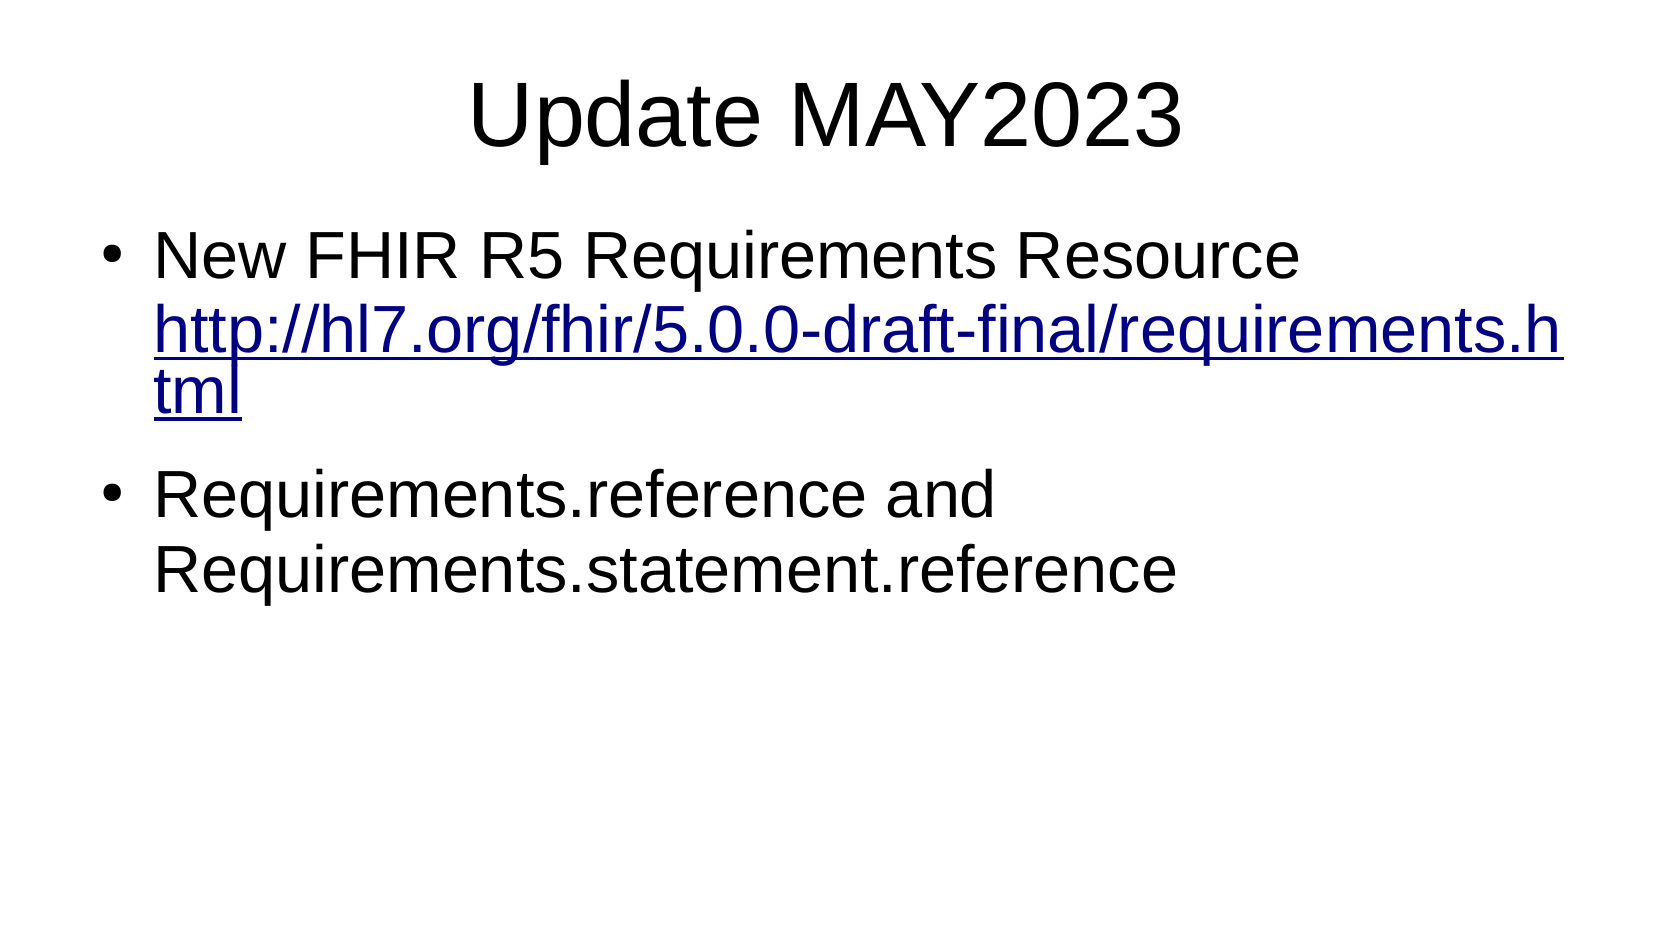

# Update MAY2023
New FHIR R5 Requirements Resource http://hl7.org/fhir/5.0.0-draft-final/requirements.html
Requirements.reference and Requirements.statement.reference